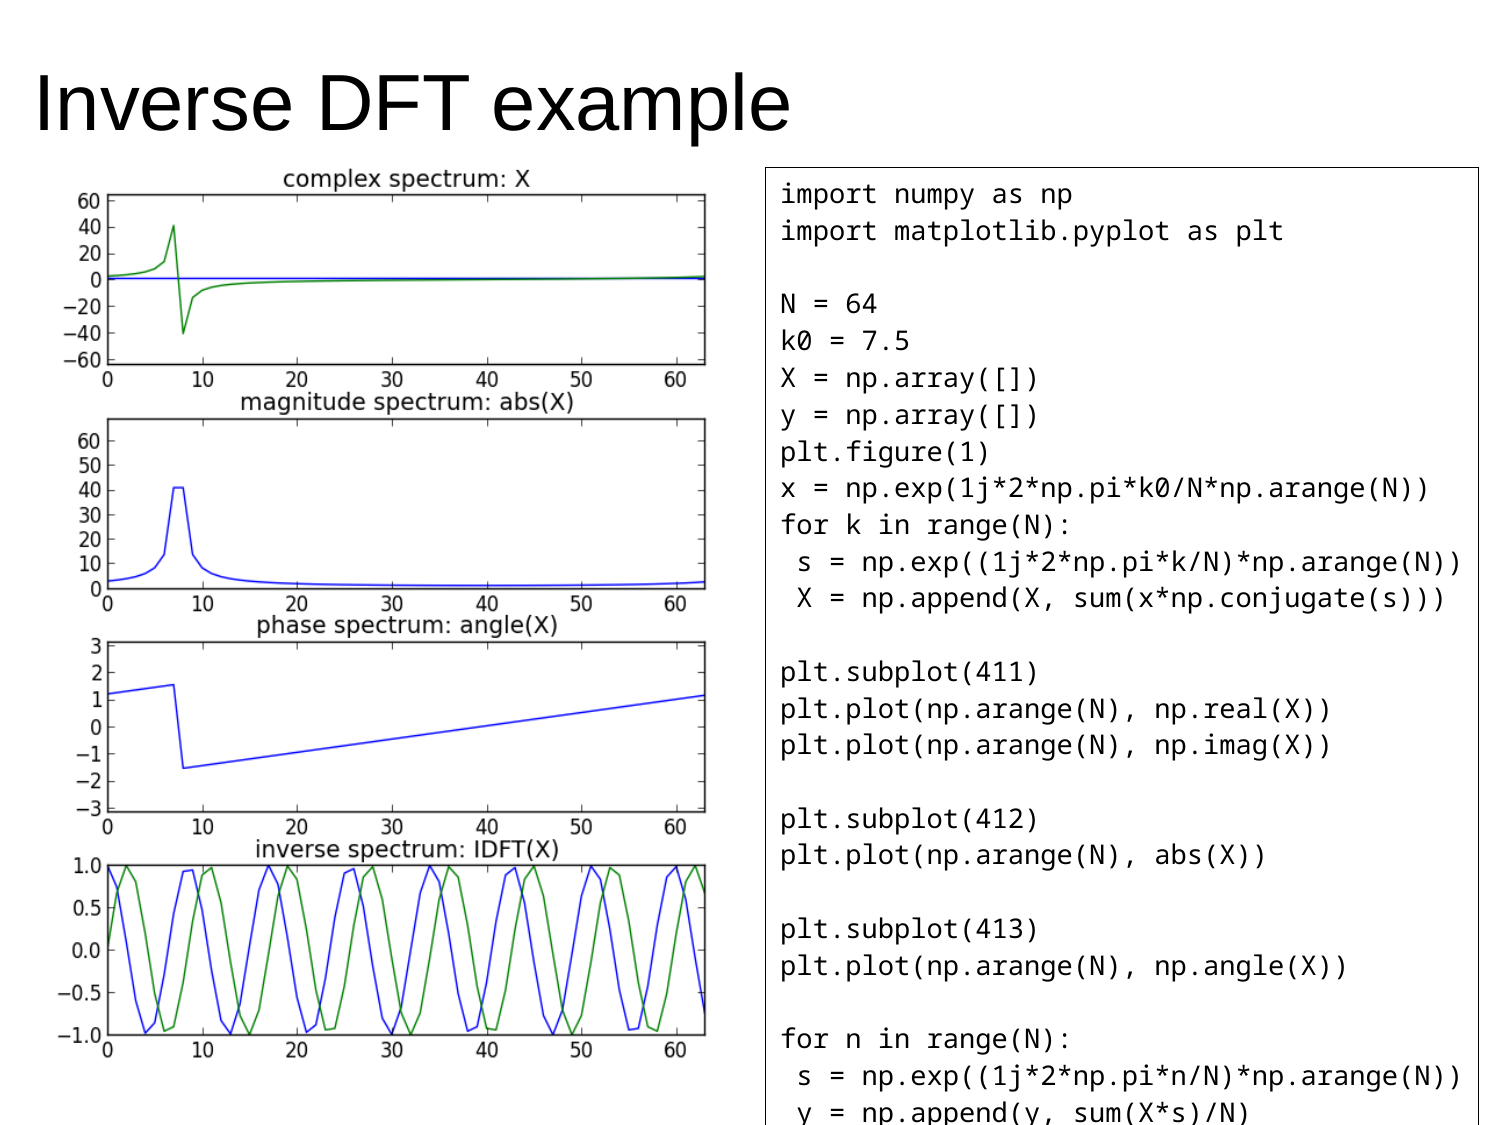

# Inverse DFT example
import numpy as np
import matplotlib.pyplot as plt
N = 64
k0 = 7.5
X = np.array([])
y = np.array([])
plt.figure(1)
x = np.exp(1j*2*np.pi*k0/N*np.arange(N))
for k in range(N):
 s = np.exp((1j*2*np.pi*k/N)*np.arange(N))
 X = np.append(X, sum(x*np.conjugate(s)))
plt.subplot(411)
plt.plot(np.arange(N), np.real(X))
plt.plot(np.arange(N), np.imag(X))
plt.subplot(412)
plt.plot(np.arange(N), abs(X))
plt.subplot(413)
plt.plot(np.arange(N), np.angle(X))
for n in range(N):
 s = np.exp((1j*2*np.pi*n/N)*np.arange(N))
 y = np.append(y, sum(X*s)/N)
plt.subplot(414)
plt.plot(np.arange(N), np.real(y))
plt.plot(np.arange(N), np.imag(y))